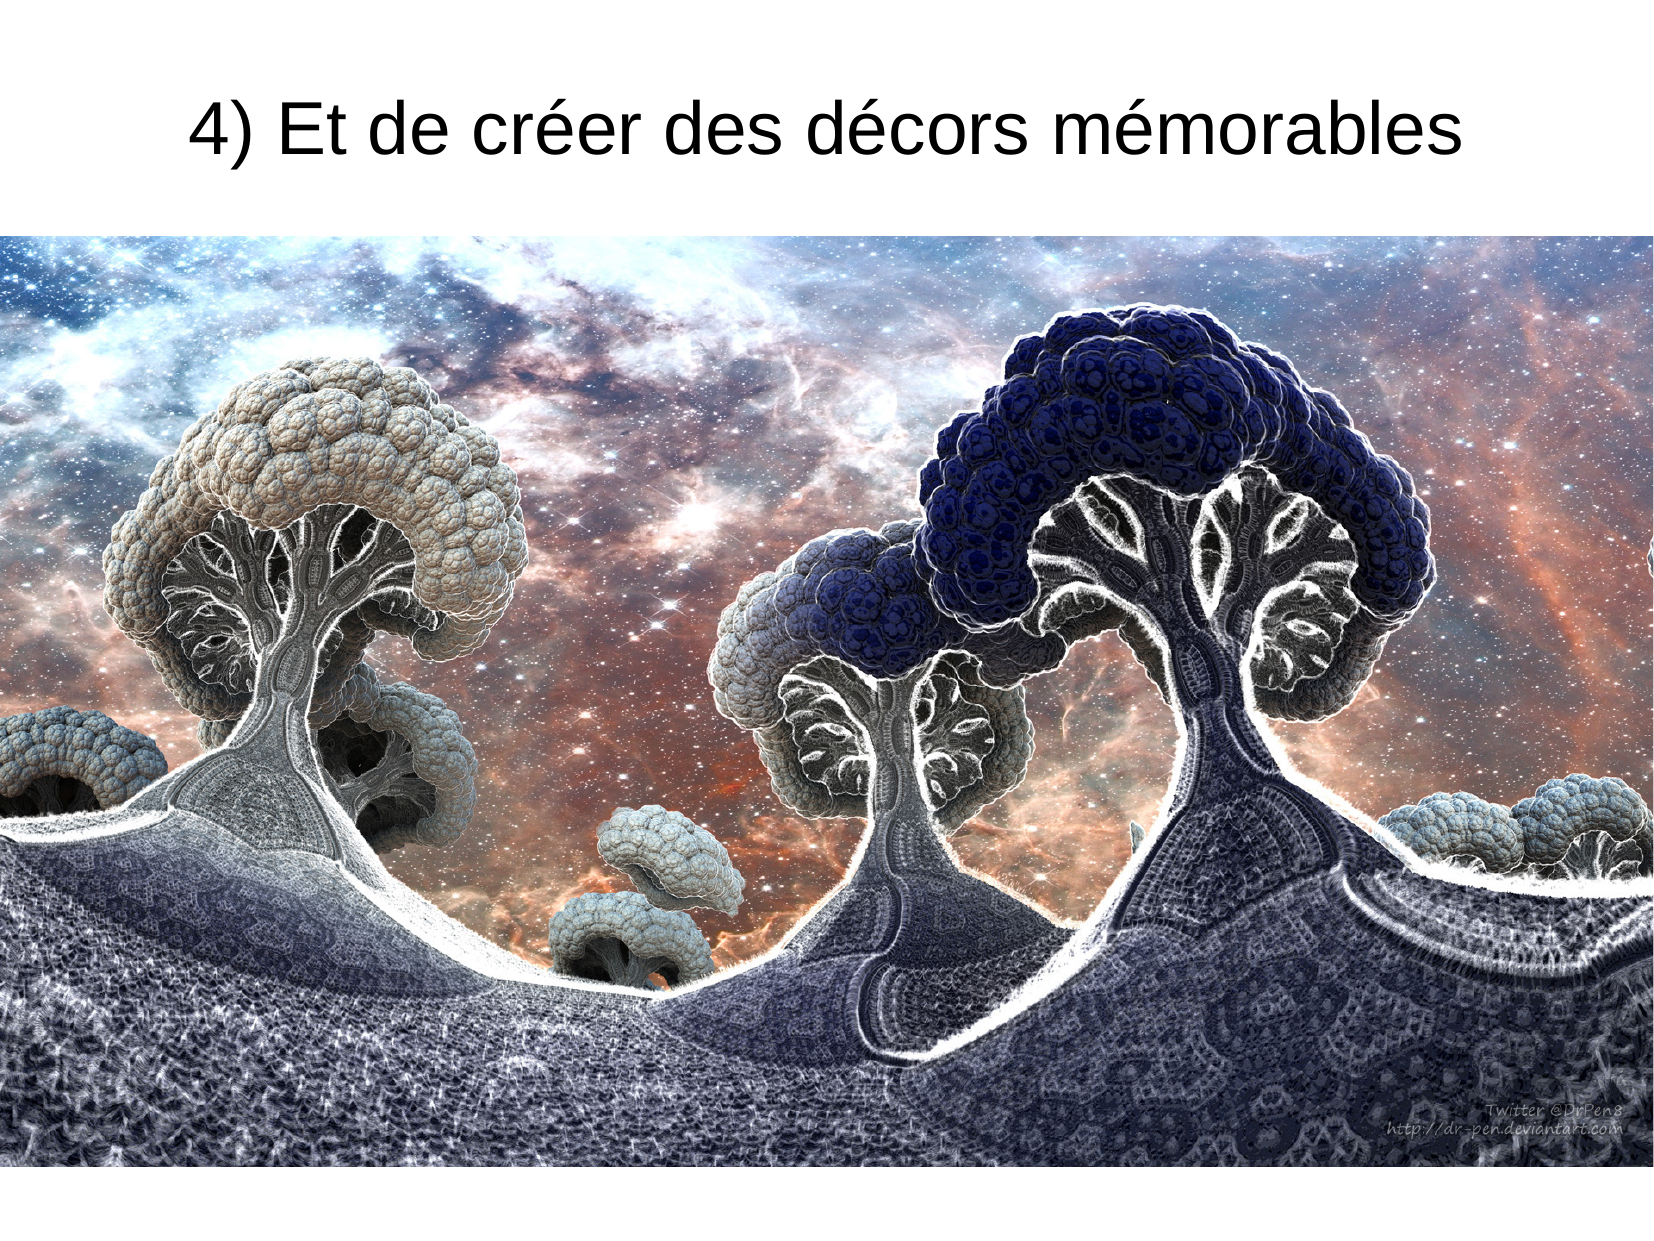

# 4) Et de créer des décors mémorables